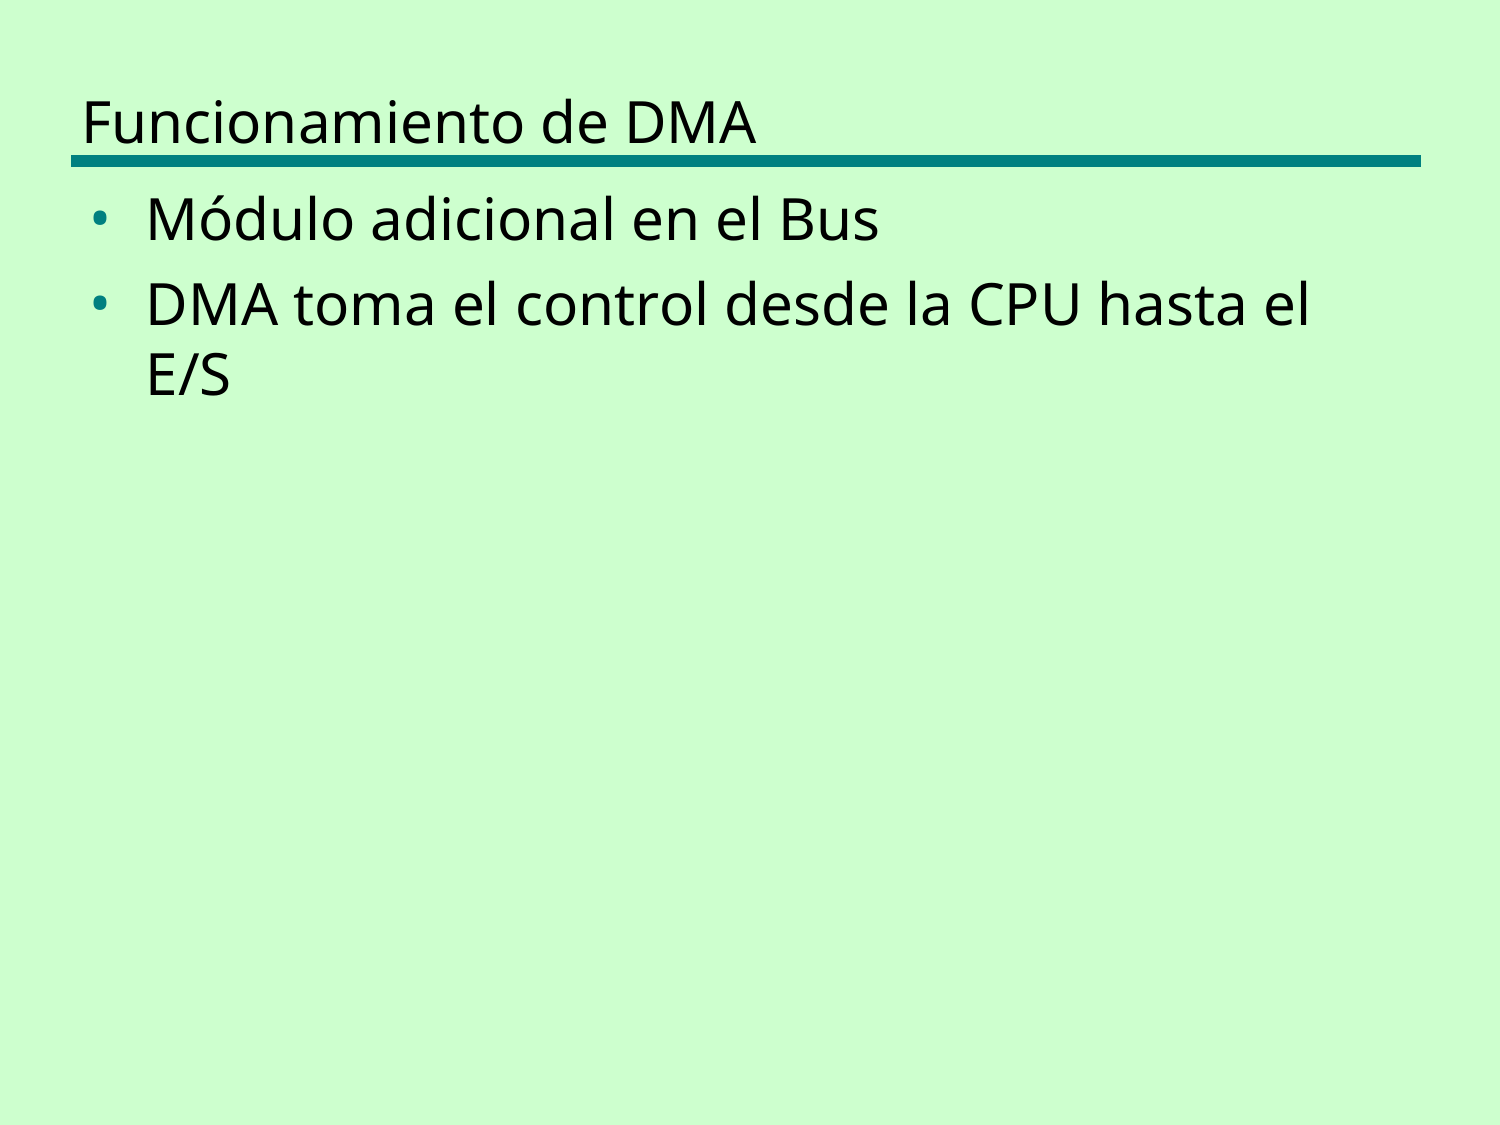

# Funcionamiento de DMA
Módulo adicional en el Bus
DMA toma el control desde la CPU hasta el E/S